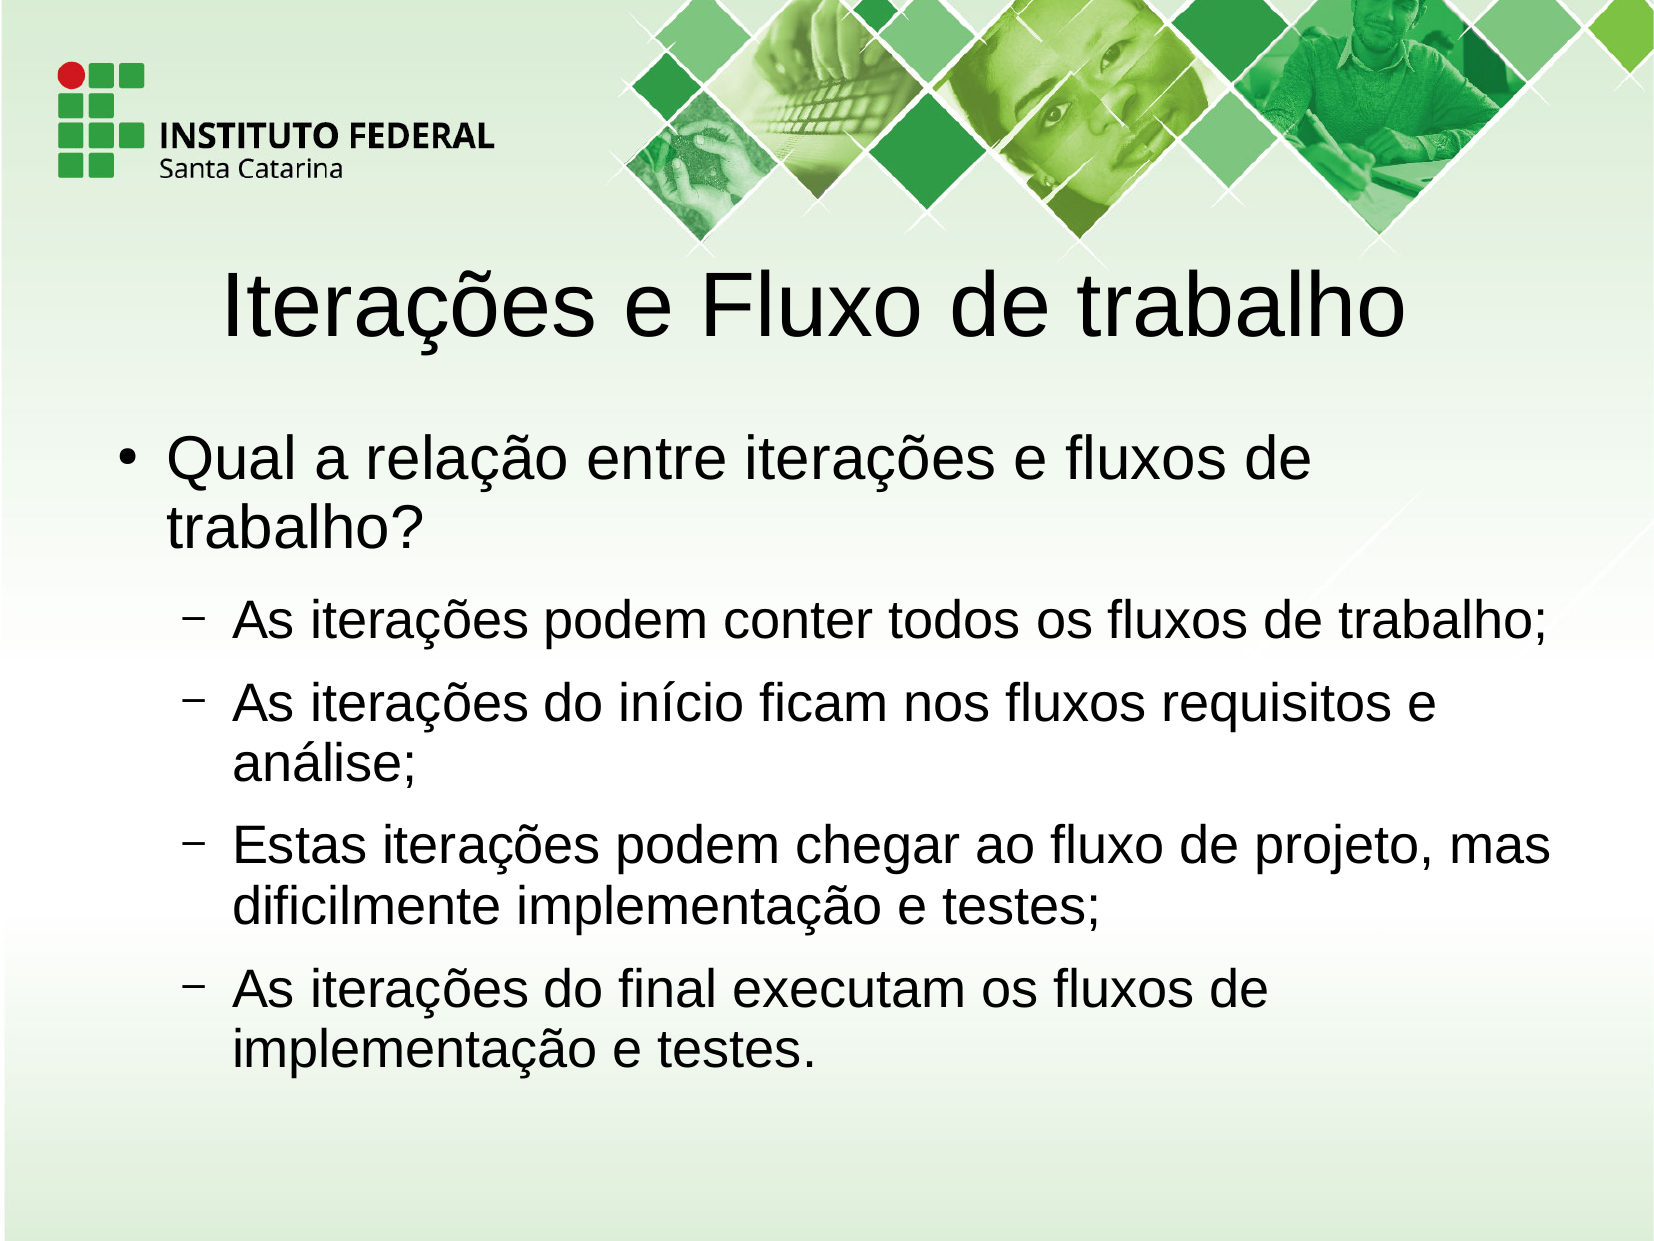

# Iterações e Fluxo de trabalho
Qual a relação entre iterações e fluxos de trabalho?
As iterações podem conter todos os fluxos de trabalho;
As iterações do início ficam nos fluxos requisitos e análise;
Estas iterações podem chegar ao fluxo de projeto, mas dificilmente implementação e testes;
As iterações do final executam os fluxos de implementação e testes.